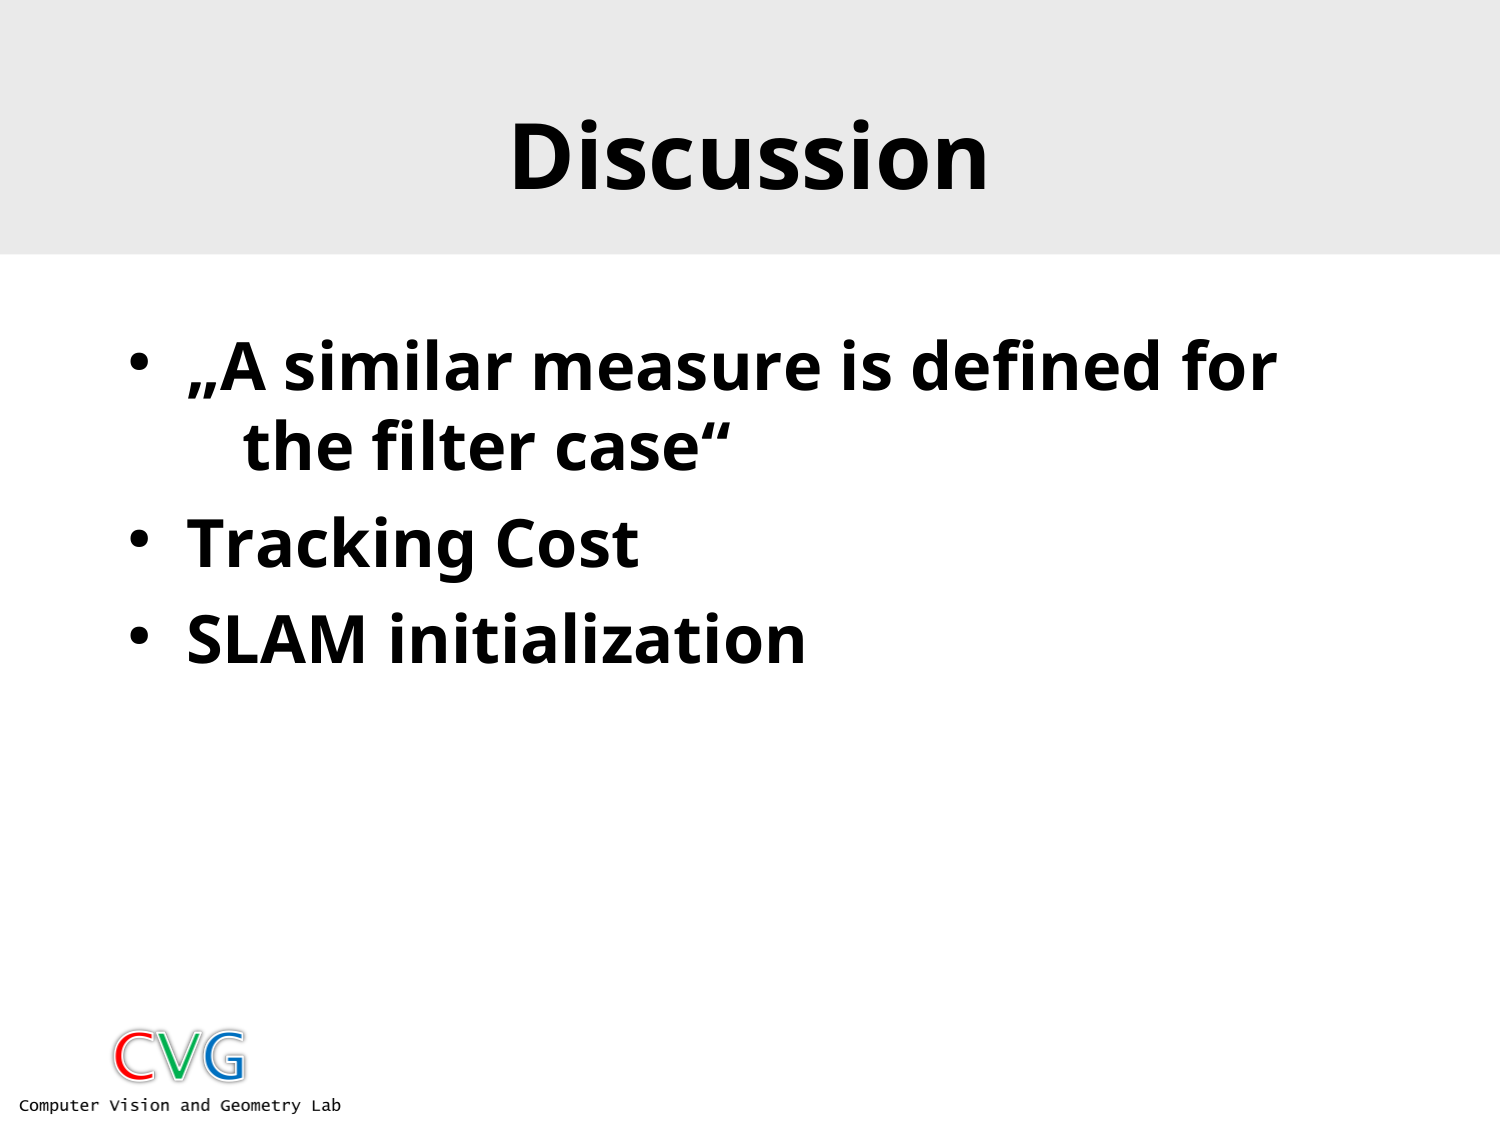

# Discussion
„A similar measure is defined for the filter case“
Tracking Cost
SLAM initialization